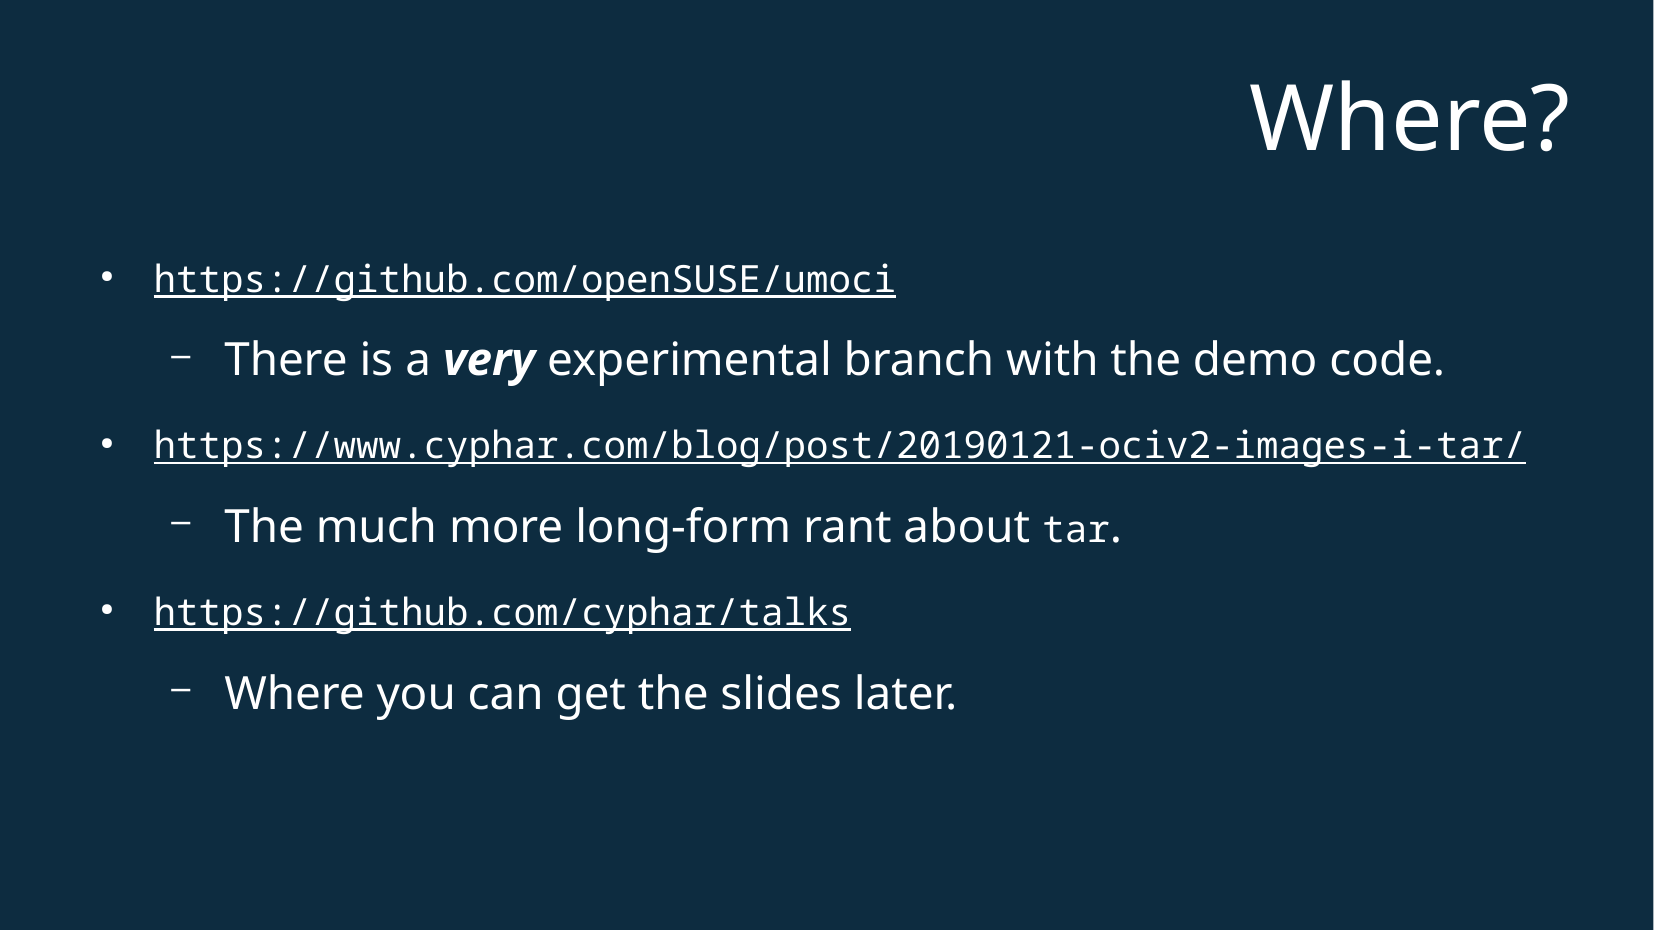

# Where?
https://github.com/openSUSE/umoci
There is a very experimental branch with the demo code.
https://www.cyphar.com/blog/post/20190121-ociv2-images-i-tar/
The much more long-form rant about tar.
https://github.com/cyphar/talks
Where you can get the slides later.